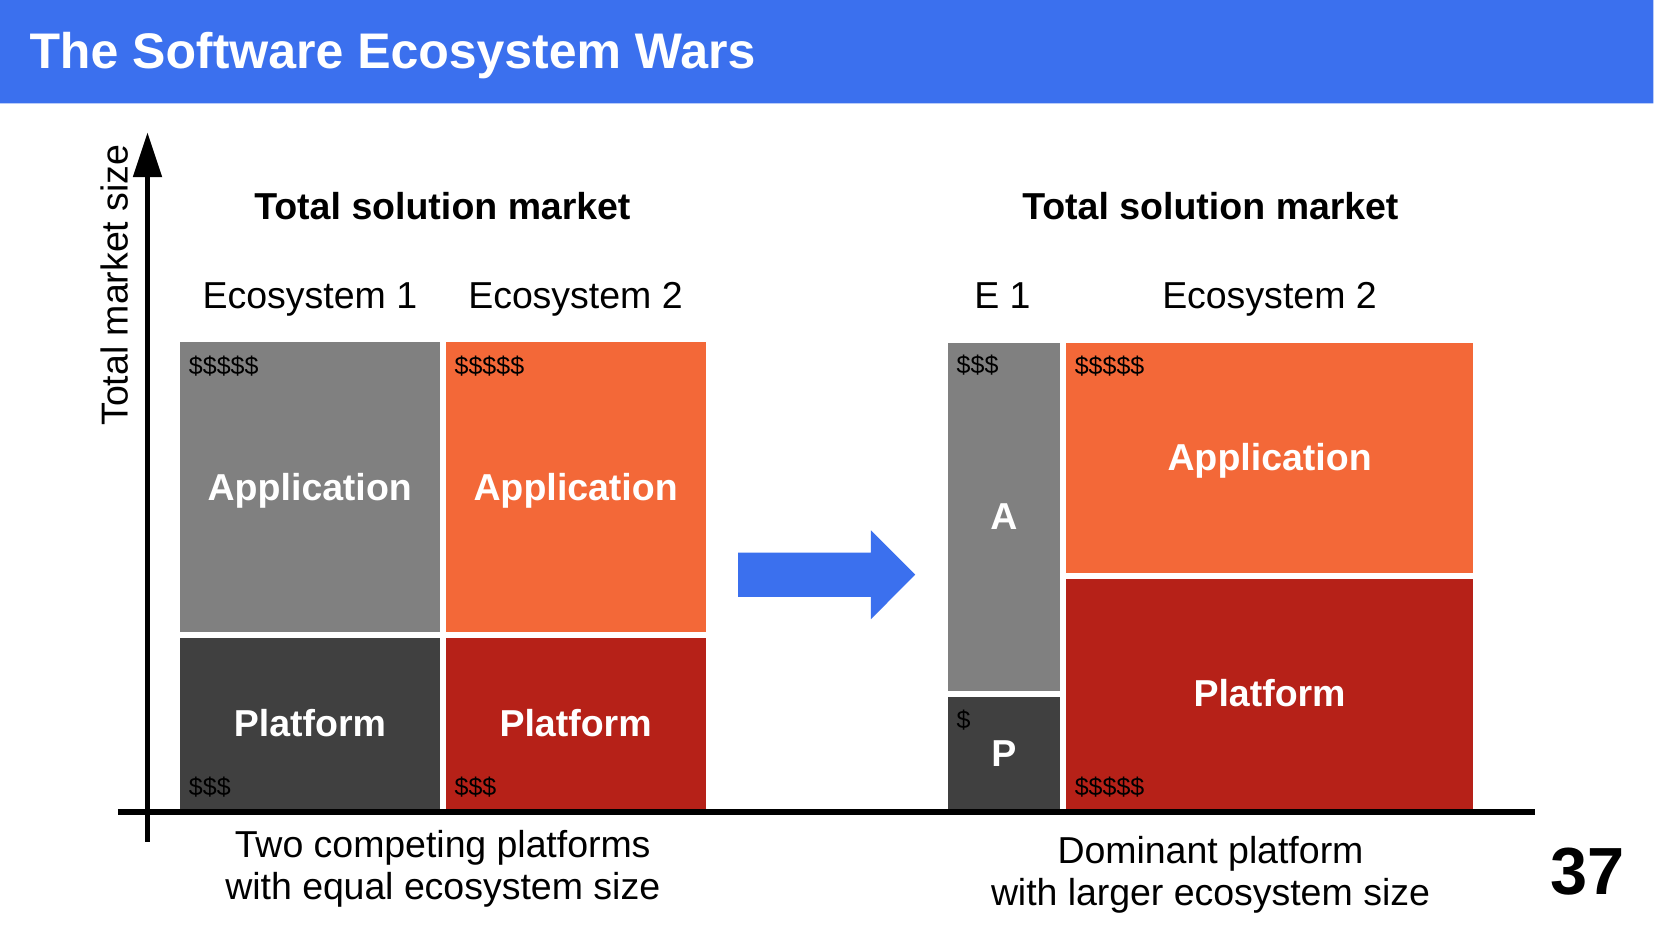

# The Software Ecosystem Wars
Total solution market
Total solution market
Ecosystem 1
Ecosystem 2
E 1
Ecosystem 2
Application
$$$$$
Application
$$$$$
A
$$$
Application
$$$$$
Total market size
Platform
Platform
Platform
$$$
$$$
P
$
$$$$$
Two competing platforms
with equal ecosystem size
Dominant platform
with larger ecosystem size
Free / Libre and Open Source Software
37
© 2019 Dirk Riehle - Some Rights Reserved